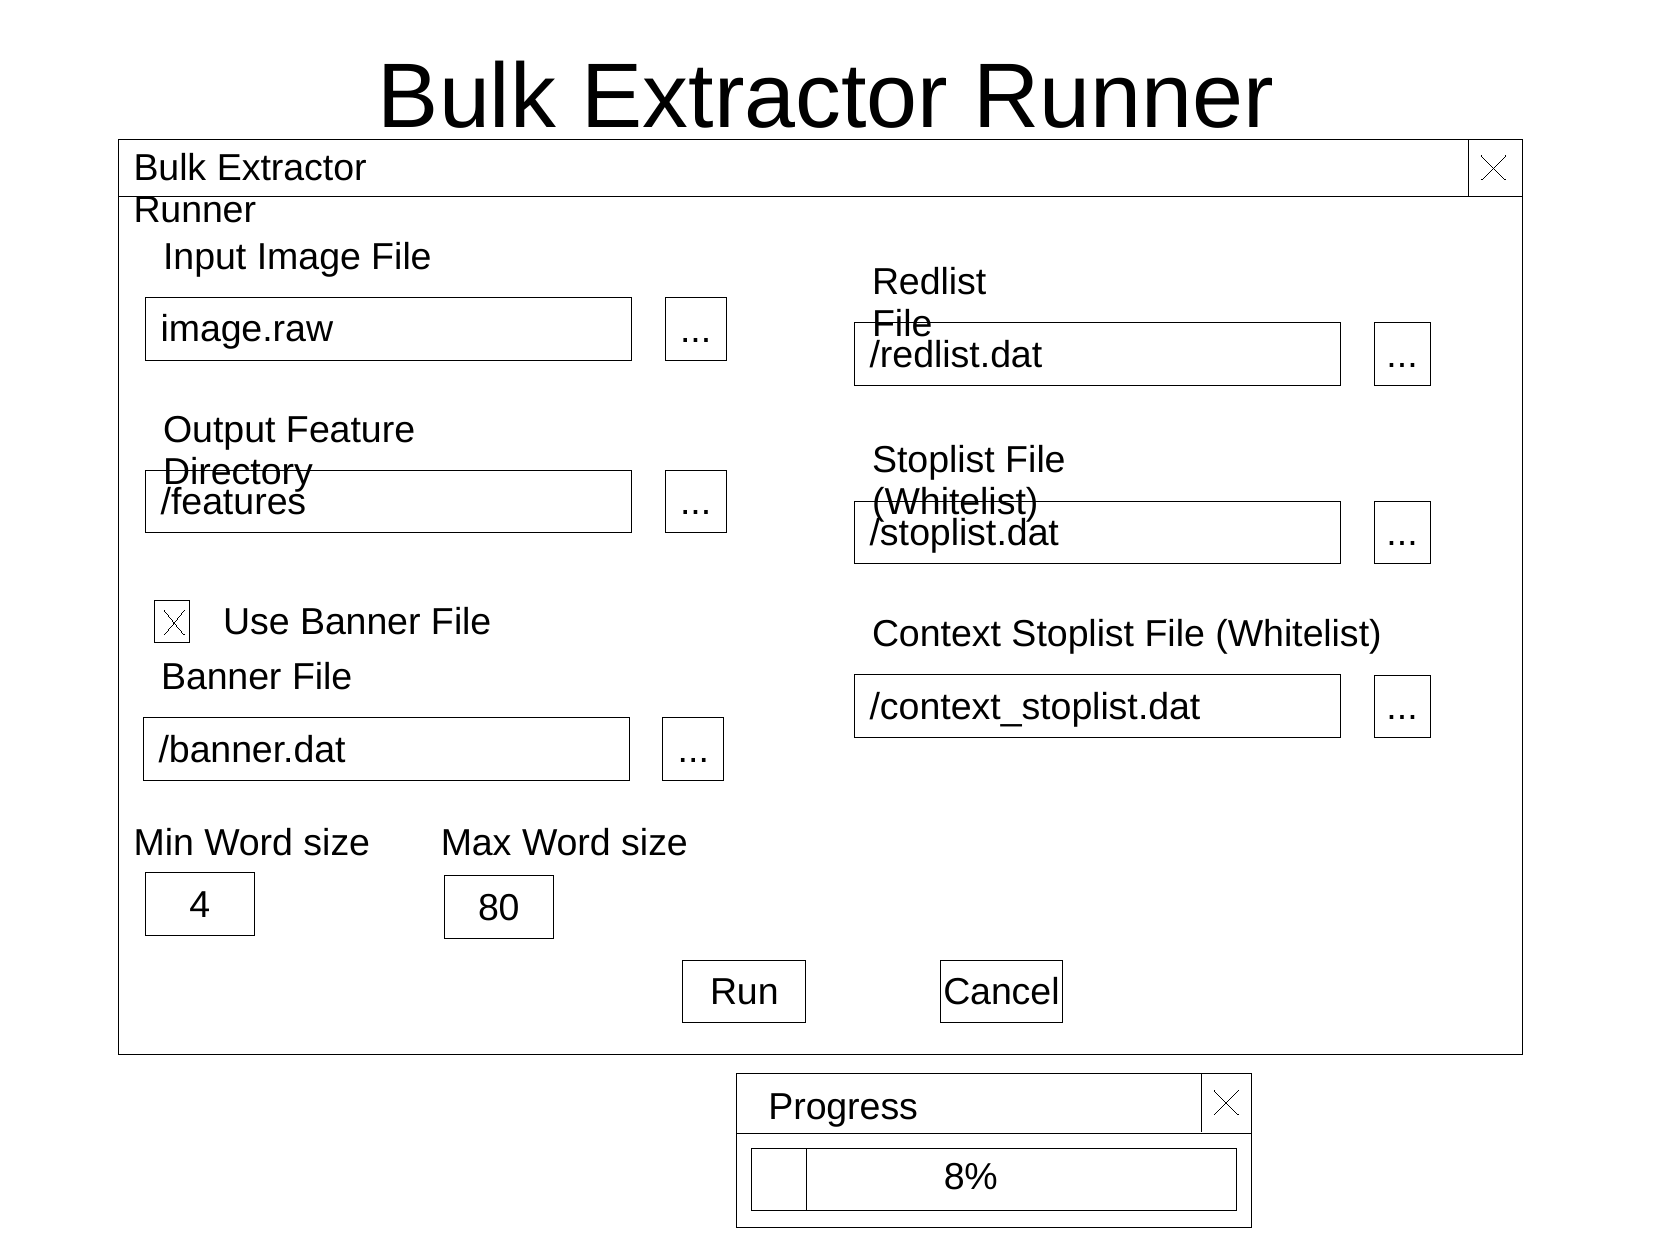

# Bulk Extractor Runner
Bulk Extractor Runner
Input Image File
Redlist File
image.raw
...
/redlist.dat
...
Output Feature Directory
Stoplist File (Whitelist)
/features
...
/stoplist.dat
...
Use Banner File
Context Stoplist File (Whitelist)
Banner File
/context_stoplist.dat
...
/banner.dat
...
Min Word size
Max Word size
4
80
Run
Cancel
Progress
8%